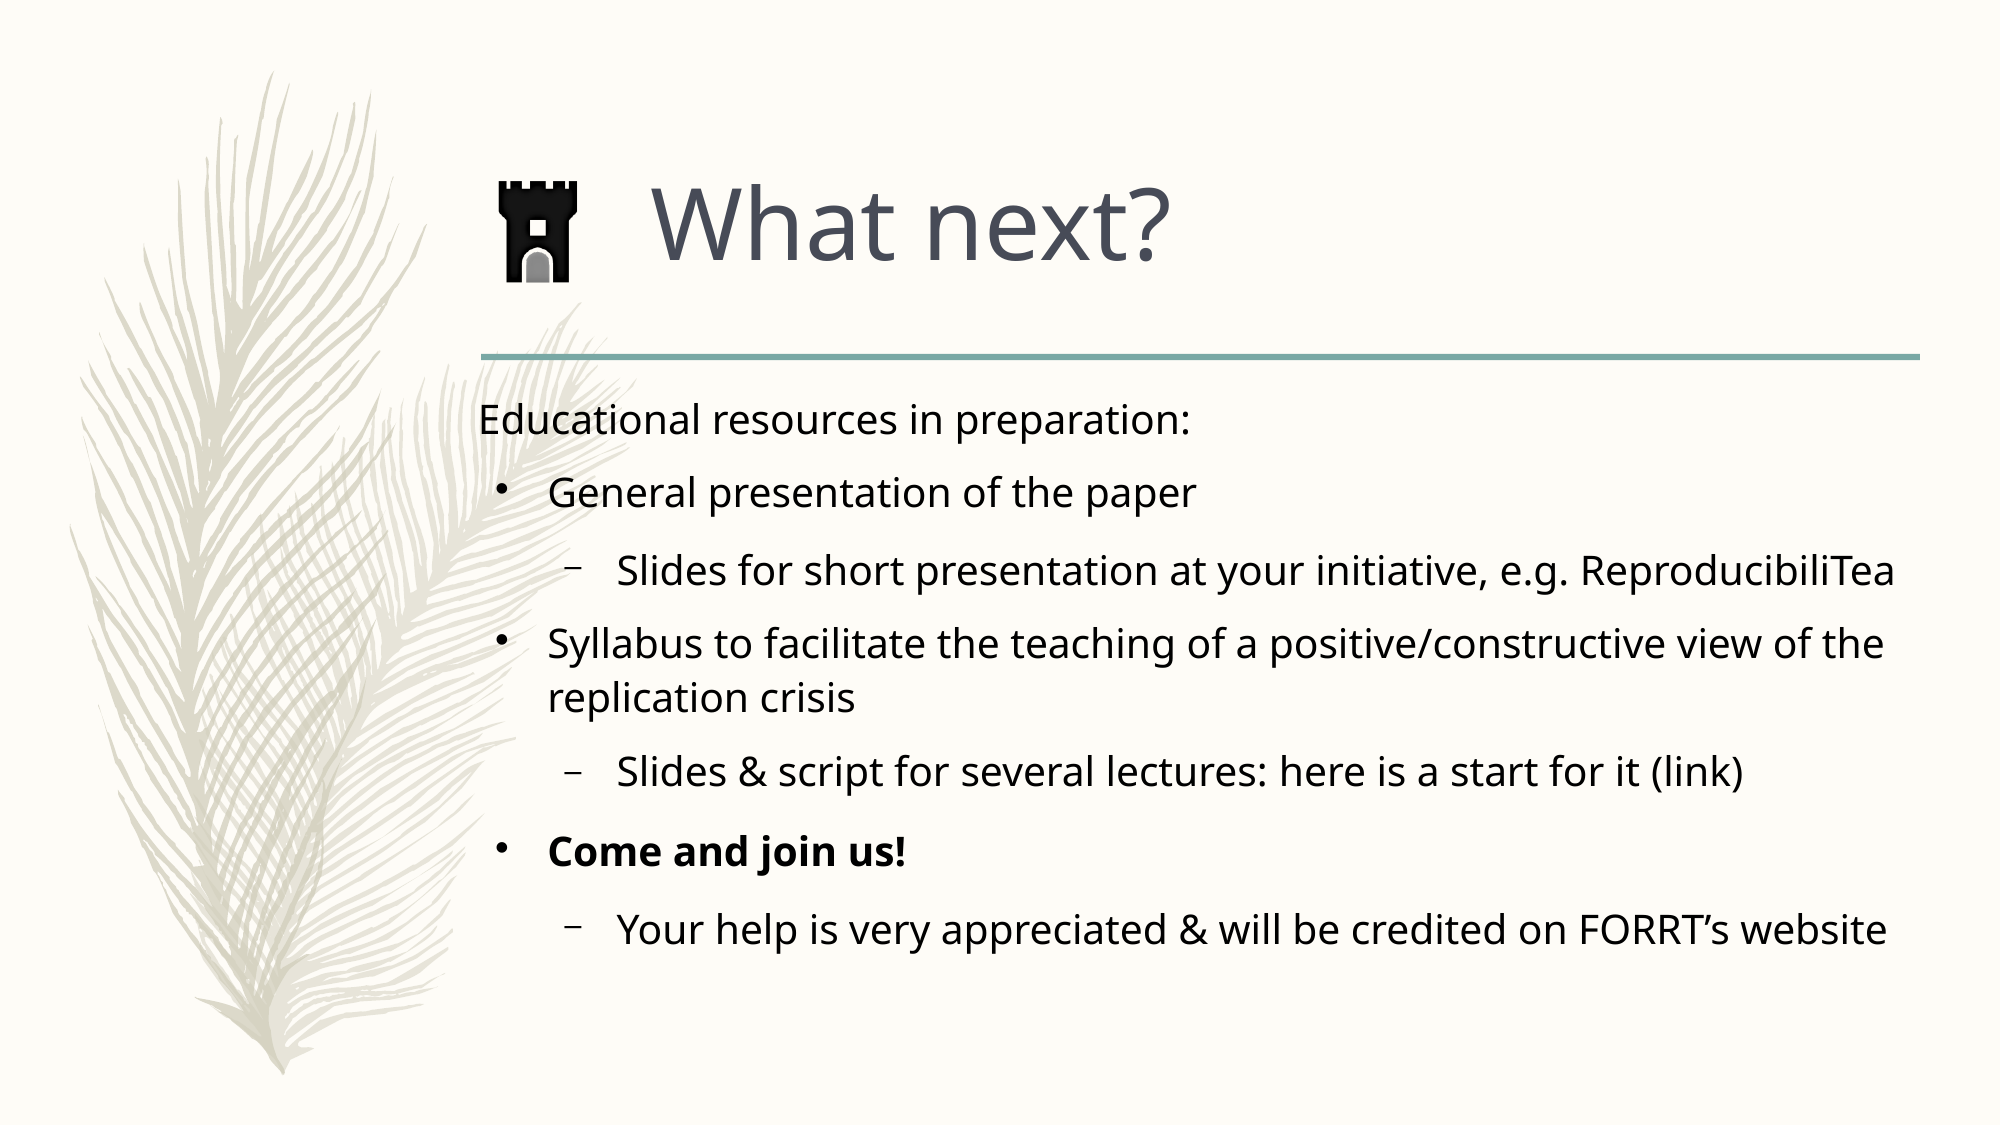

# What next?
Educational resources in preparation:
General presentation of the paper
Slides for short presentation at your initiative, e.g. ReproducibiliTea
Syllabus to facilitate the teaching of a positive/constructive view of the replication crisis
Slides & script for several lectures: here is a start for it (link)
Come and join us!
Your help is very appreciated & will be credited on FORRT’s website